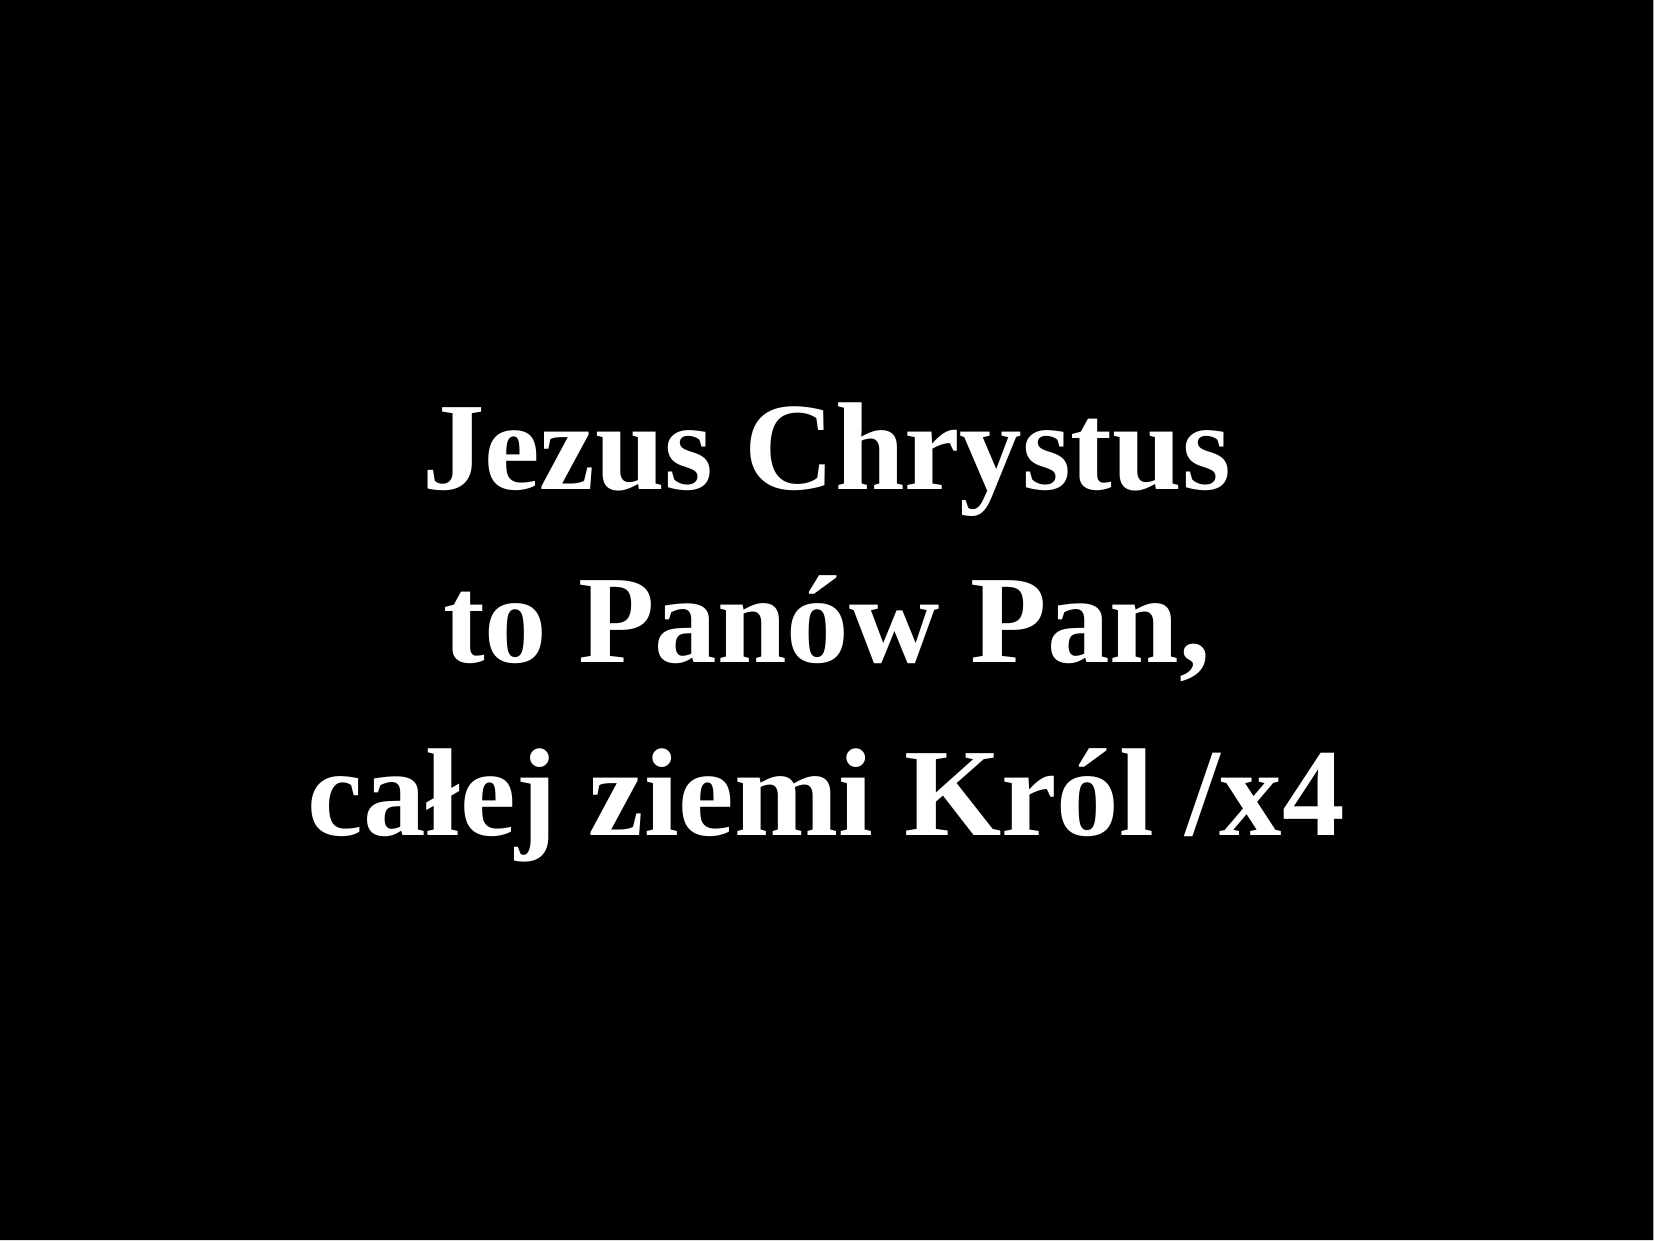

# Jezus Chrystus ppp to Panów Pan, ppp całej ziemi Król /x4